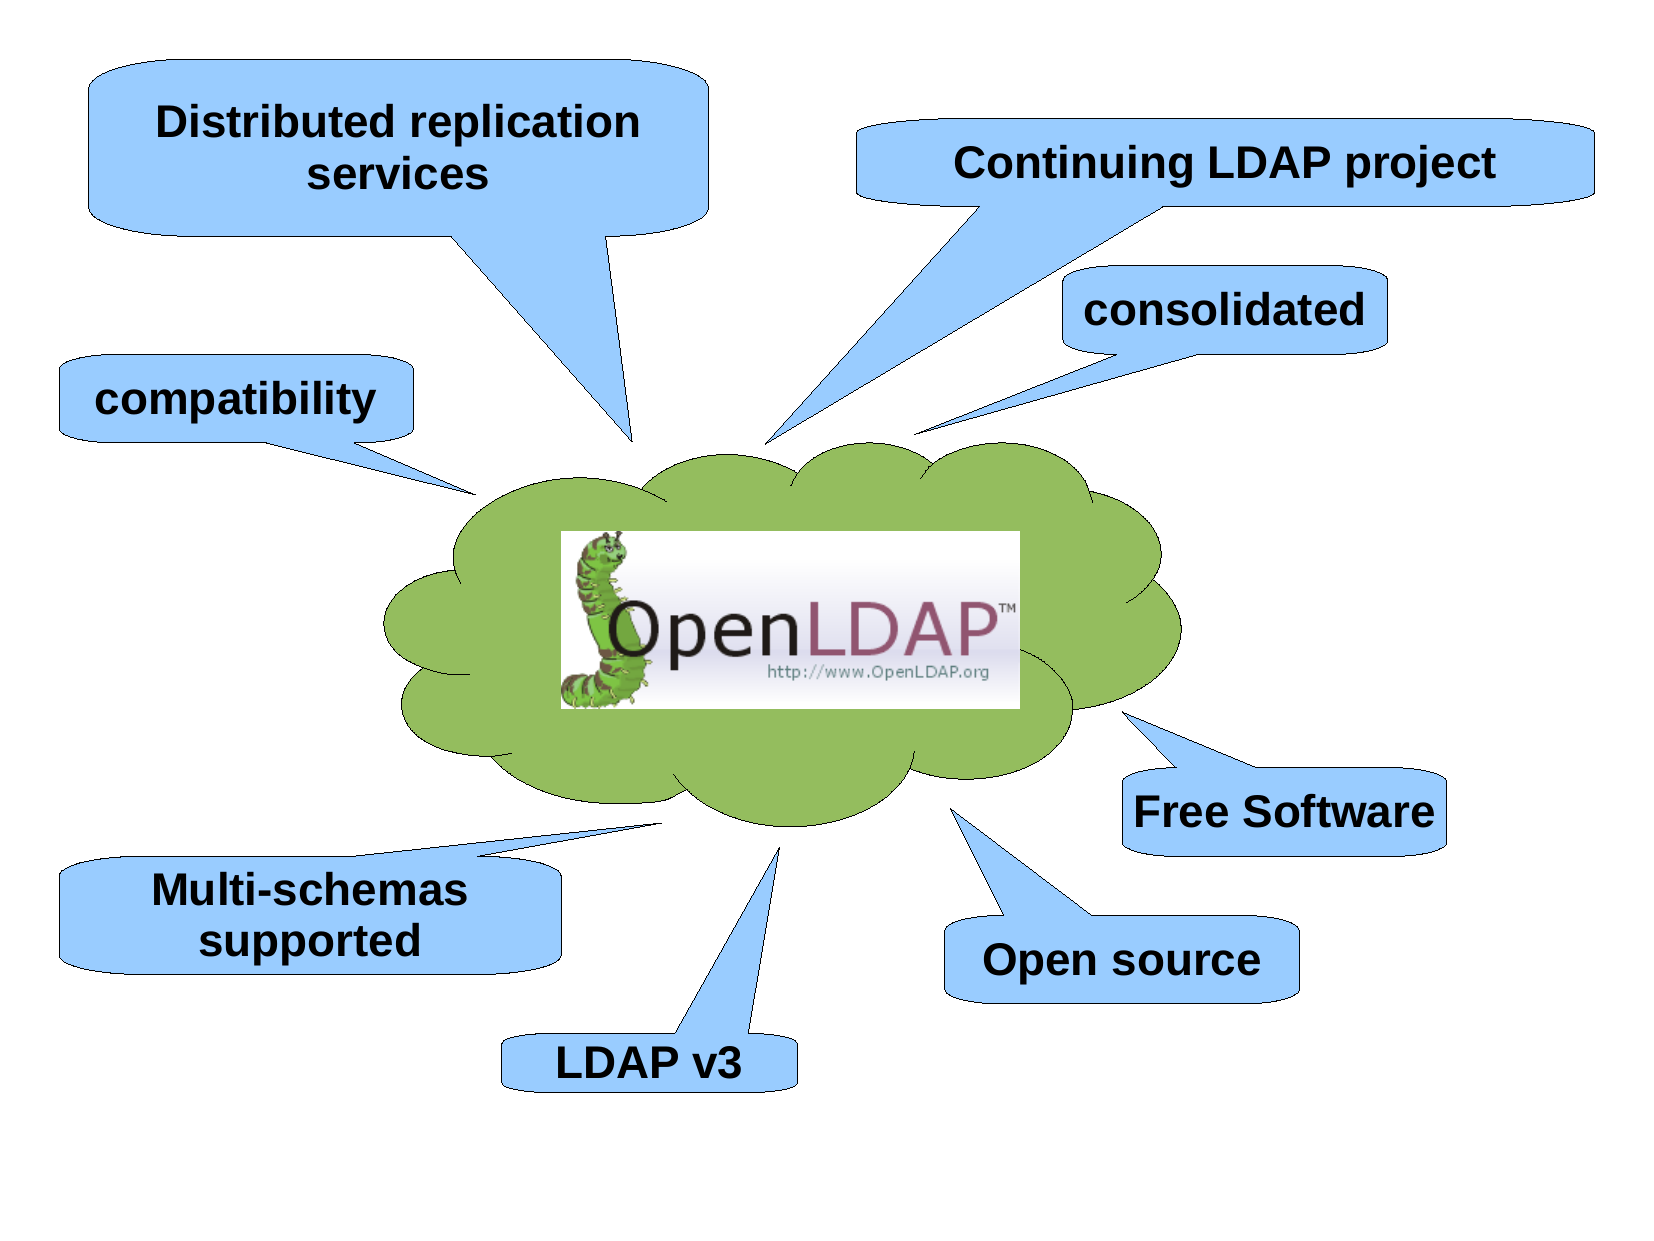

Distributed replication services
Continuing LDAP project
consolidated
compatibility
Free Software
Multi-schemas supported
Open source
LDAP v3